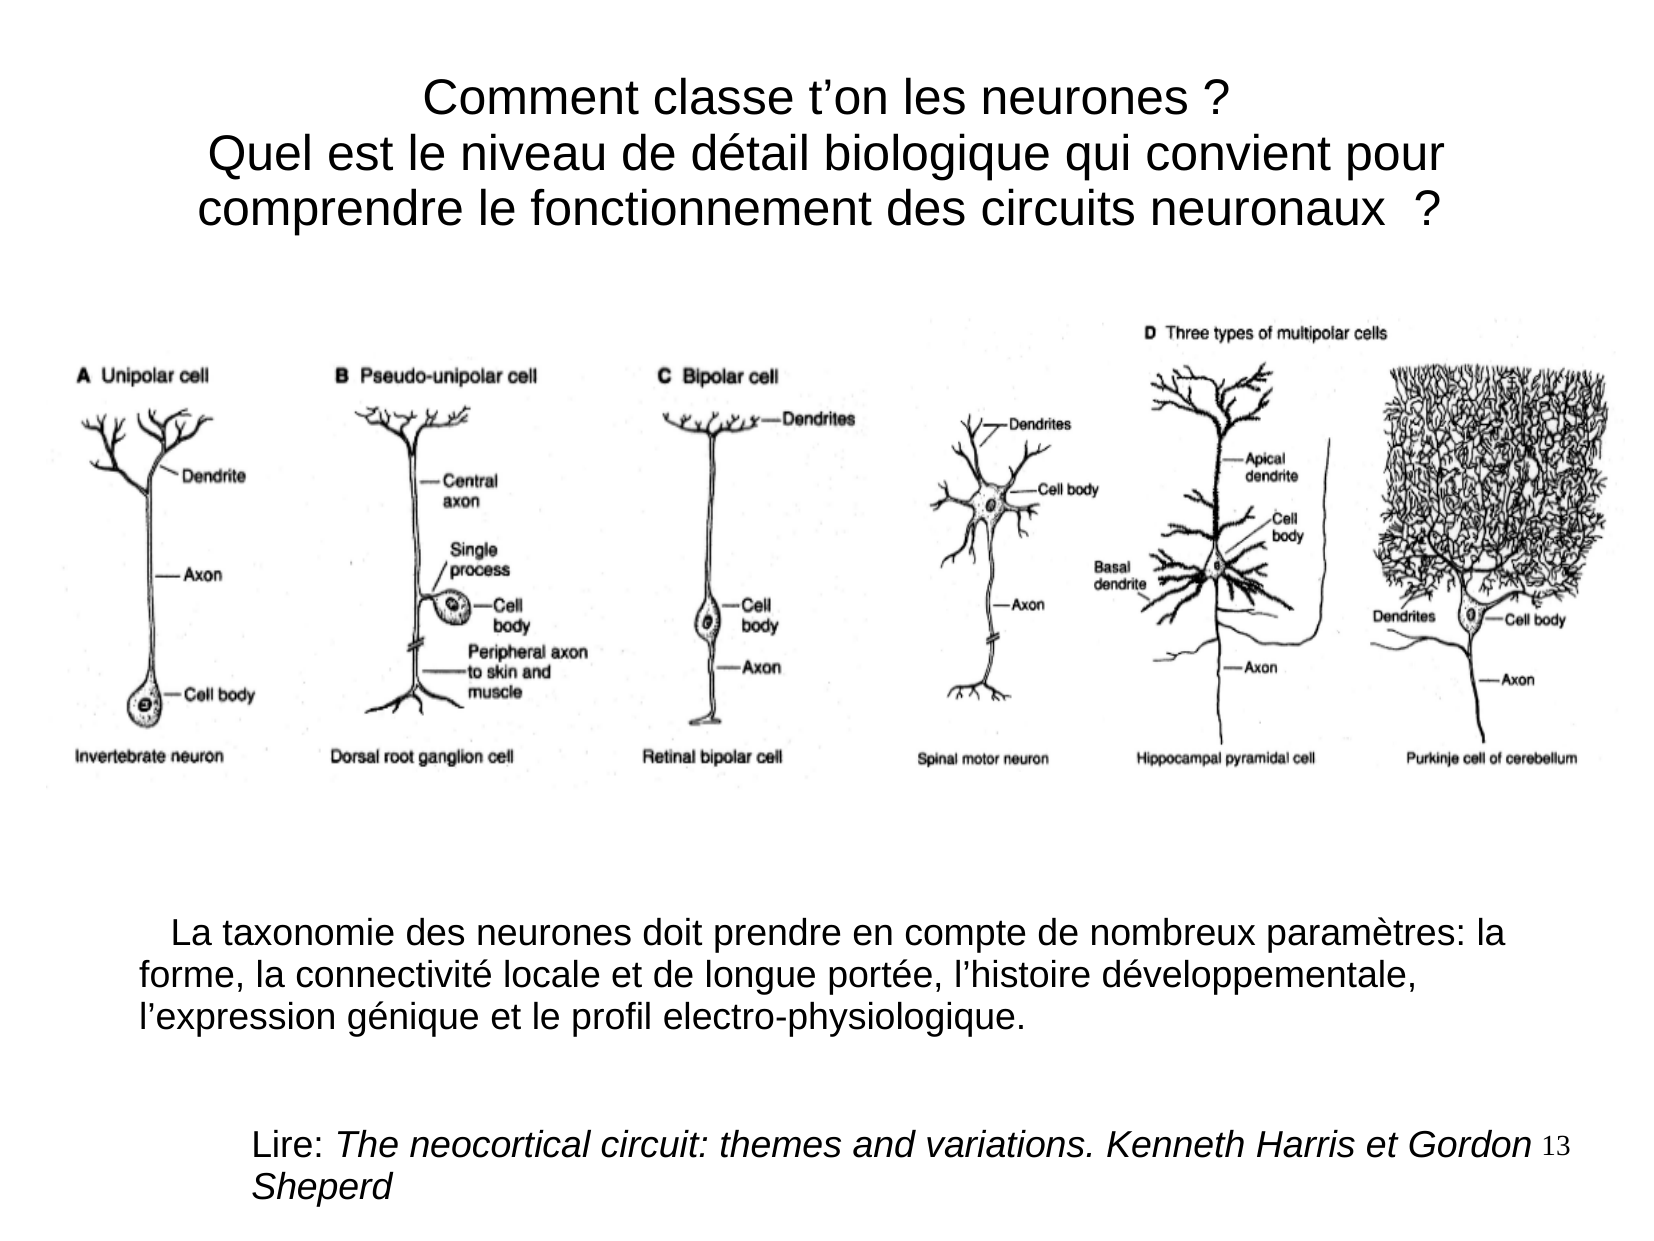

# Comment classe t’on les neurones ? Quel est le niveau de détail biologique qui convient pour comprendre le fonctionnement des circuits neuronaux ?
 La taxonomie des neurones doit prendre en compte de nombreux paramètres: la forme, la connectivité locale et de longue portée, l’histoire développementale, l’expression génique et le profil electro-physiologique.
Lire: The neocortical circuit: themes and variations. Kenneth Harris et Gordon Sheperd
13